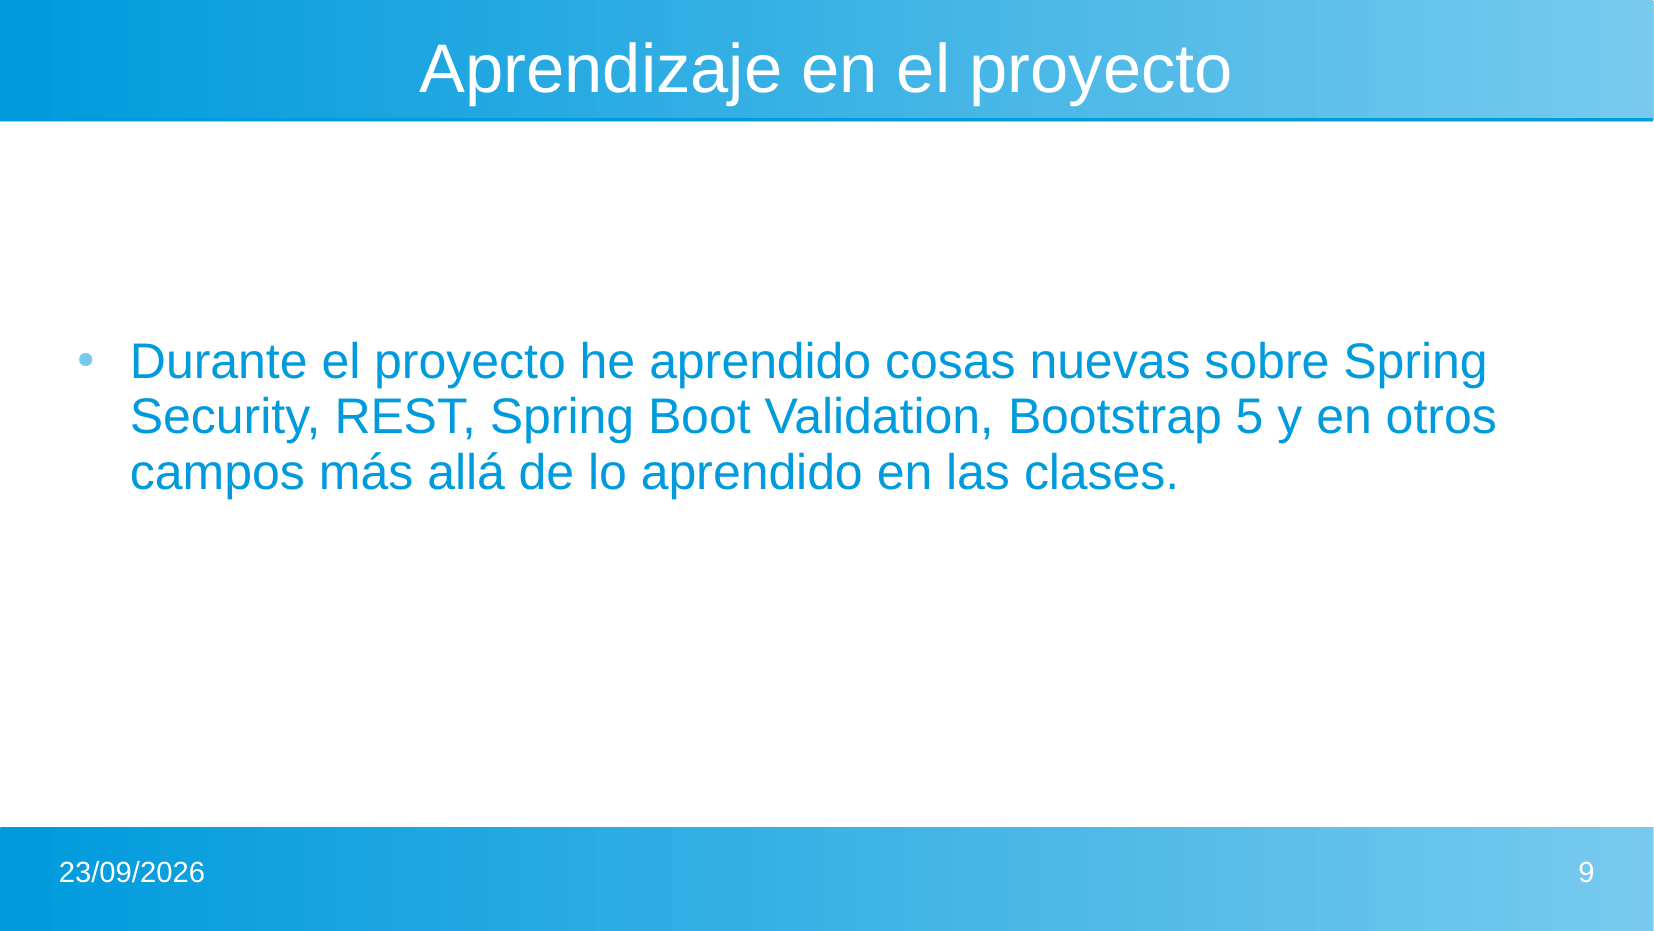

# Aprendizaje en el proyecto
Durante el proyecto he aprendido cosas nuevas sobre Spring Security, REST, Spring Boot Validation, Bootstrap 5 y en otros campos más allá de lo aprendido en las clases.
9